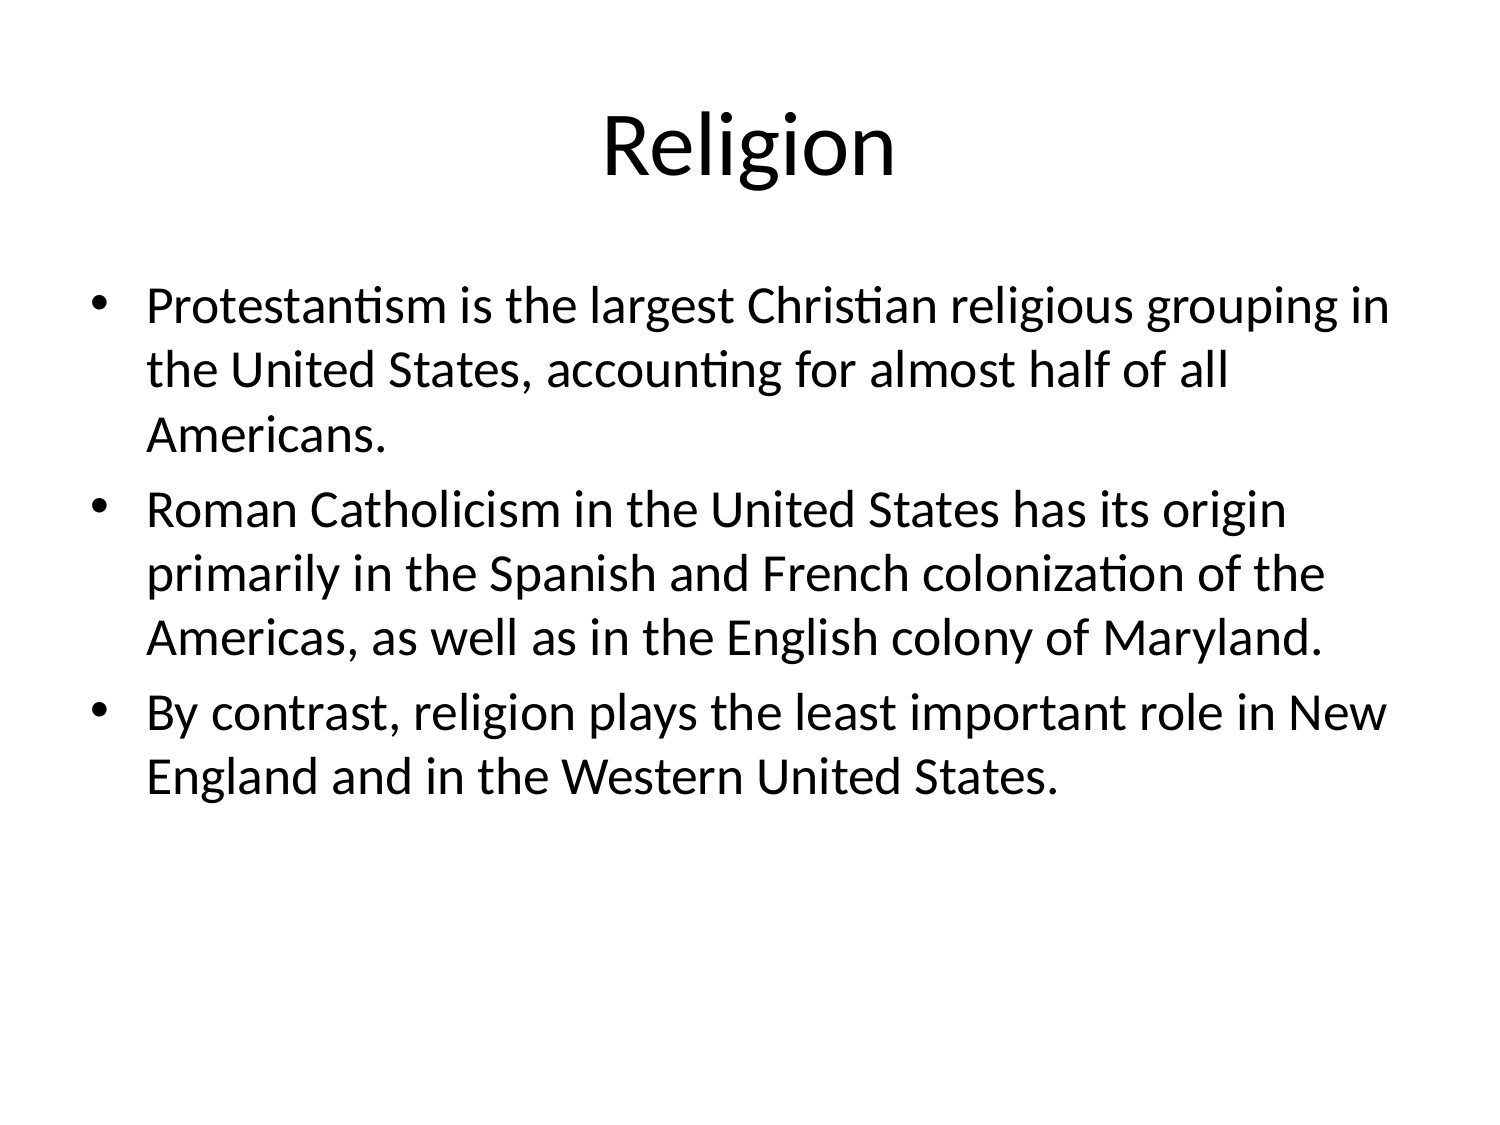

# Religion
Protestantism is the largest Christian religious grouping in the United States, accounting for almost half of all Americans.
Roman Catholicism in the United States has its origin primarily in the Spanish and French colonization of the Americas, as well as in the English colony of Maryland.
By contrast, religion plays the least important role in New England and in the Western United States.